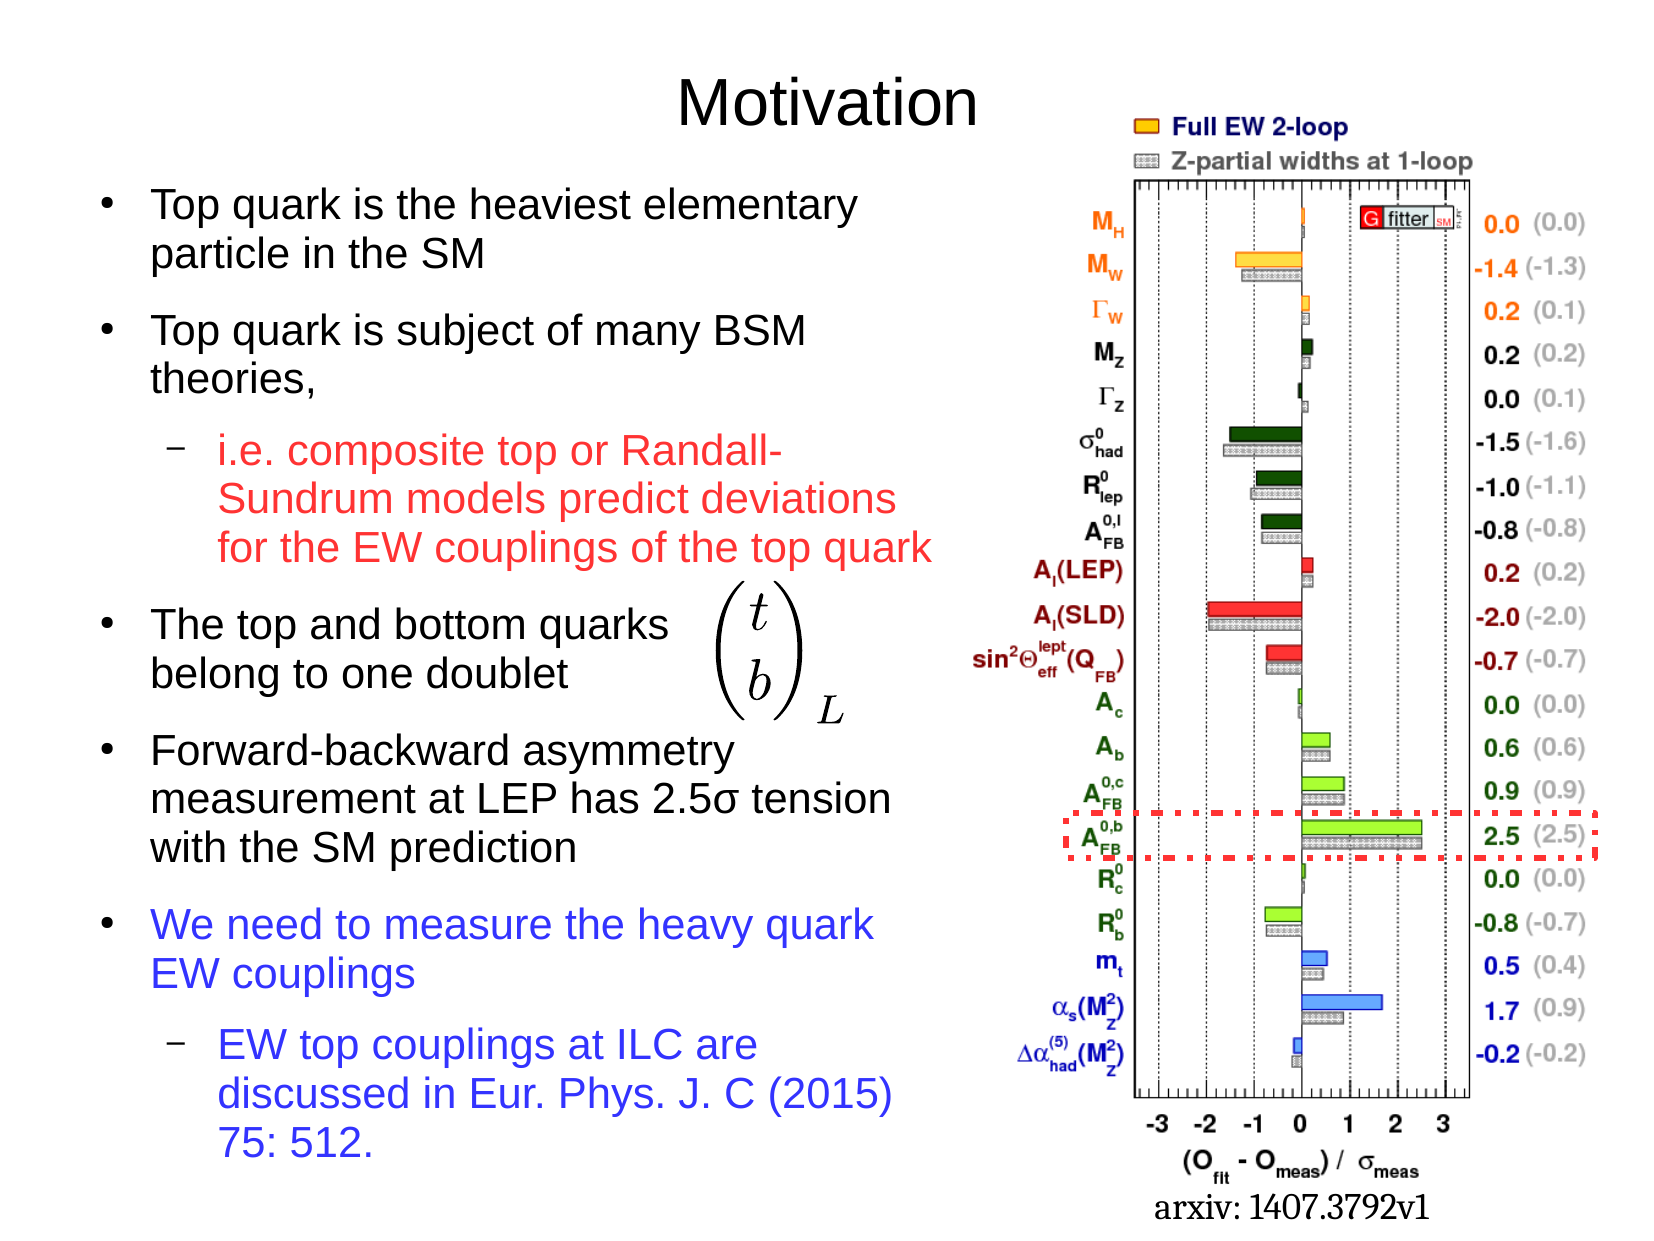

# Motivation
Top quark is the heaviest elementary particle in the SM
Top quark is subject of many BSM theories,
i.e. composite top or Randall-Sundrum models predict deviations for the EW couplings of the top quark
The top and bottom quarks belong to one doublet
Forward-backward asymmetry measurement at LEP has 2.5σ tension with the SM prediction
We need to measure the heavy quark EW couplings
EW top couplings at ILC are discussed in Eur. Phys. J. C (2015) 75: 512.
2
arxiv: 1407.3792v1